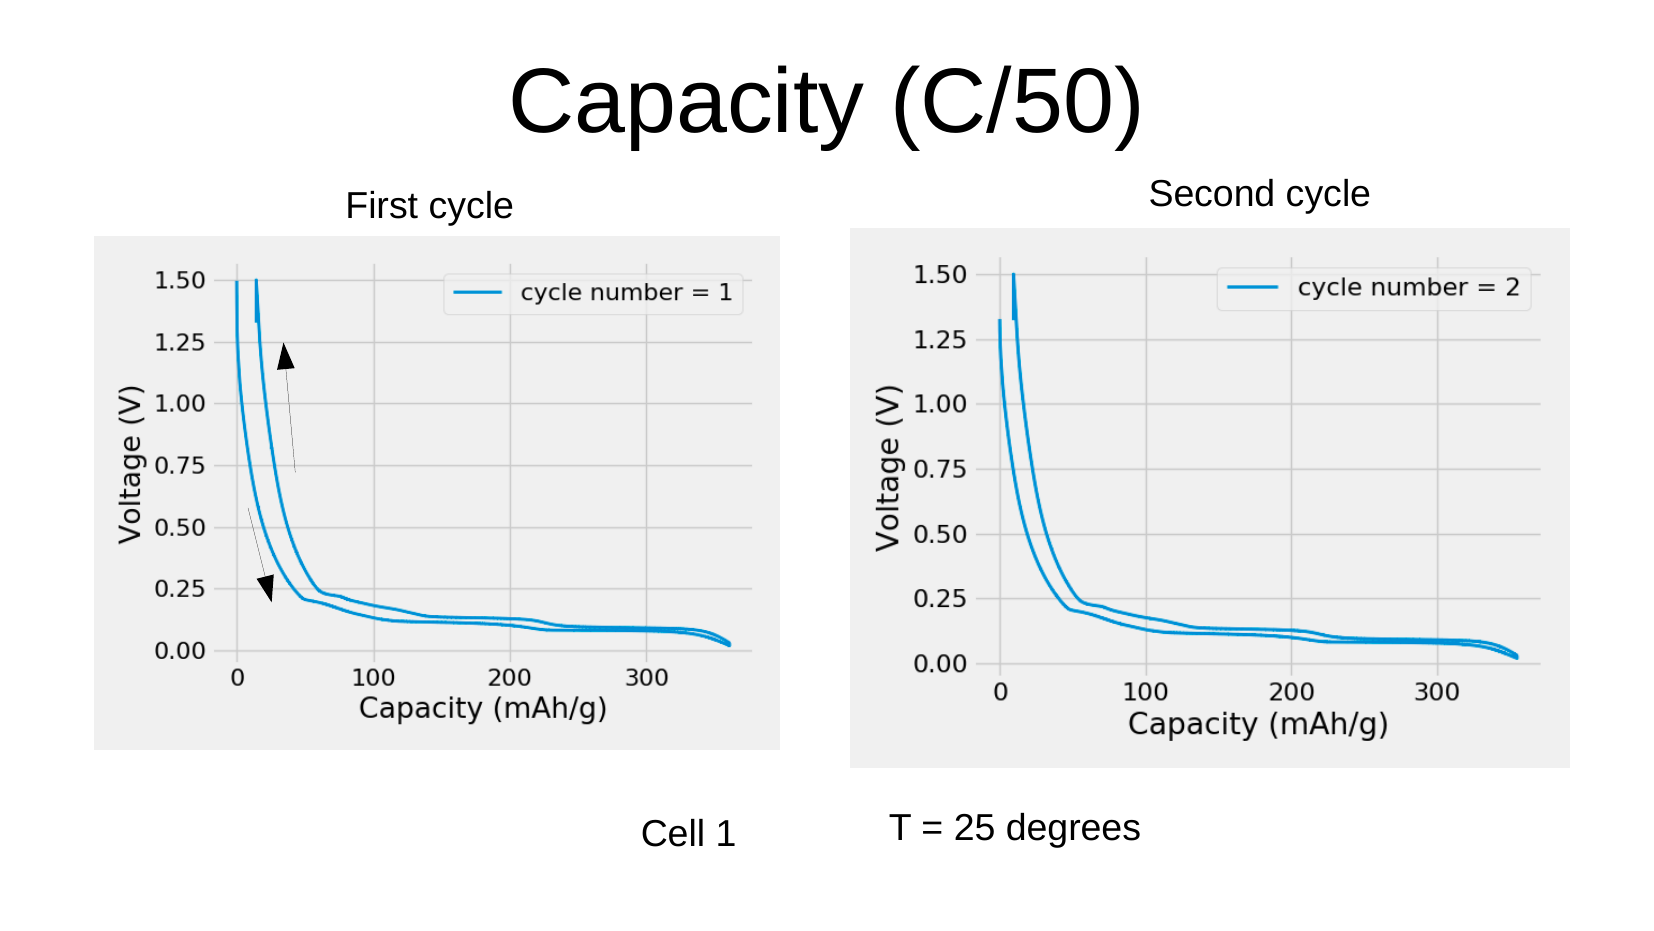

# Capacity (C/50)
Second cycle
First cycle
T = 25 degrees
Cell 1